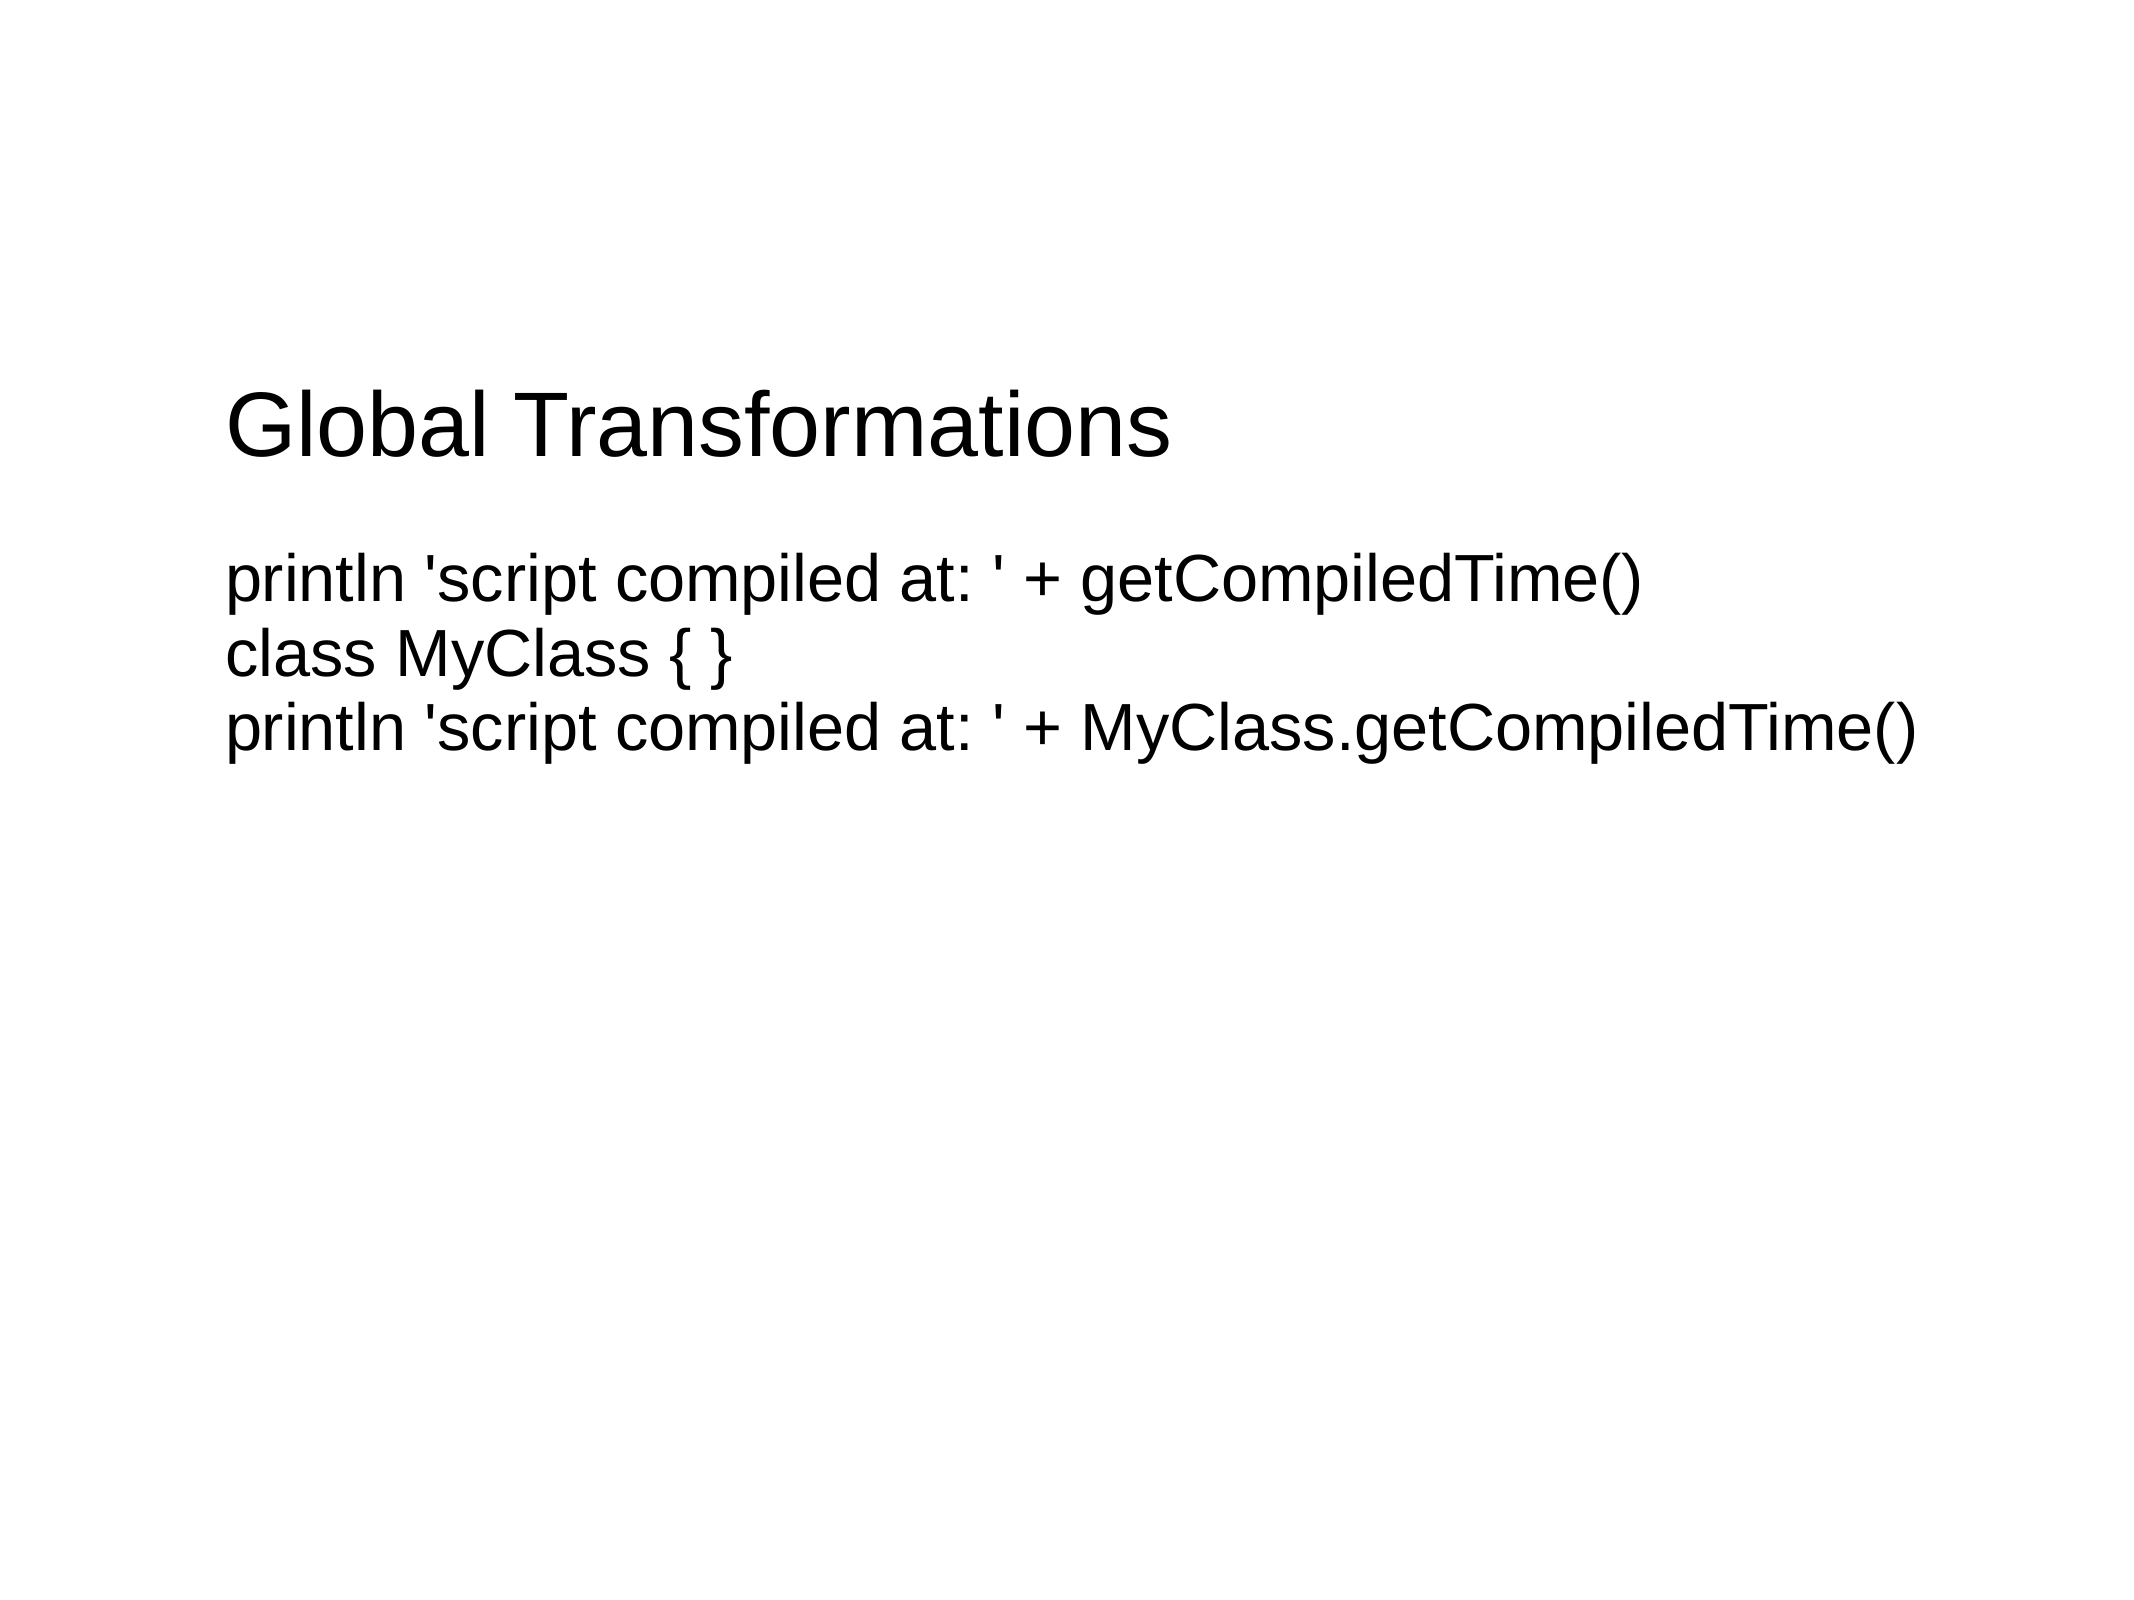

Global Transformations
println 'script compiled at: ' + getCompiledTime()
class MyClass { }
println 'script compiled at: ' + MyClass.getCompiledTime()